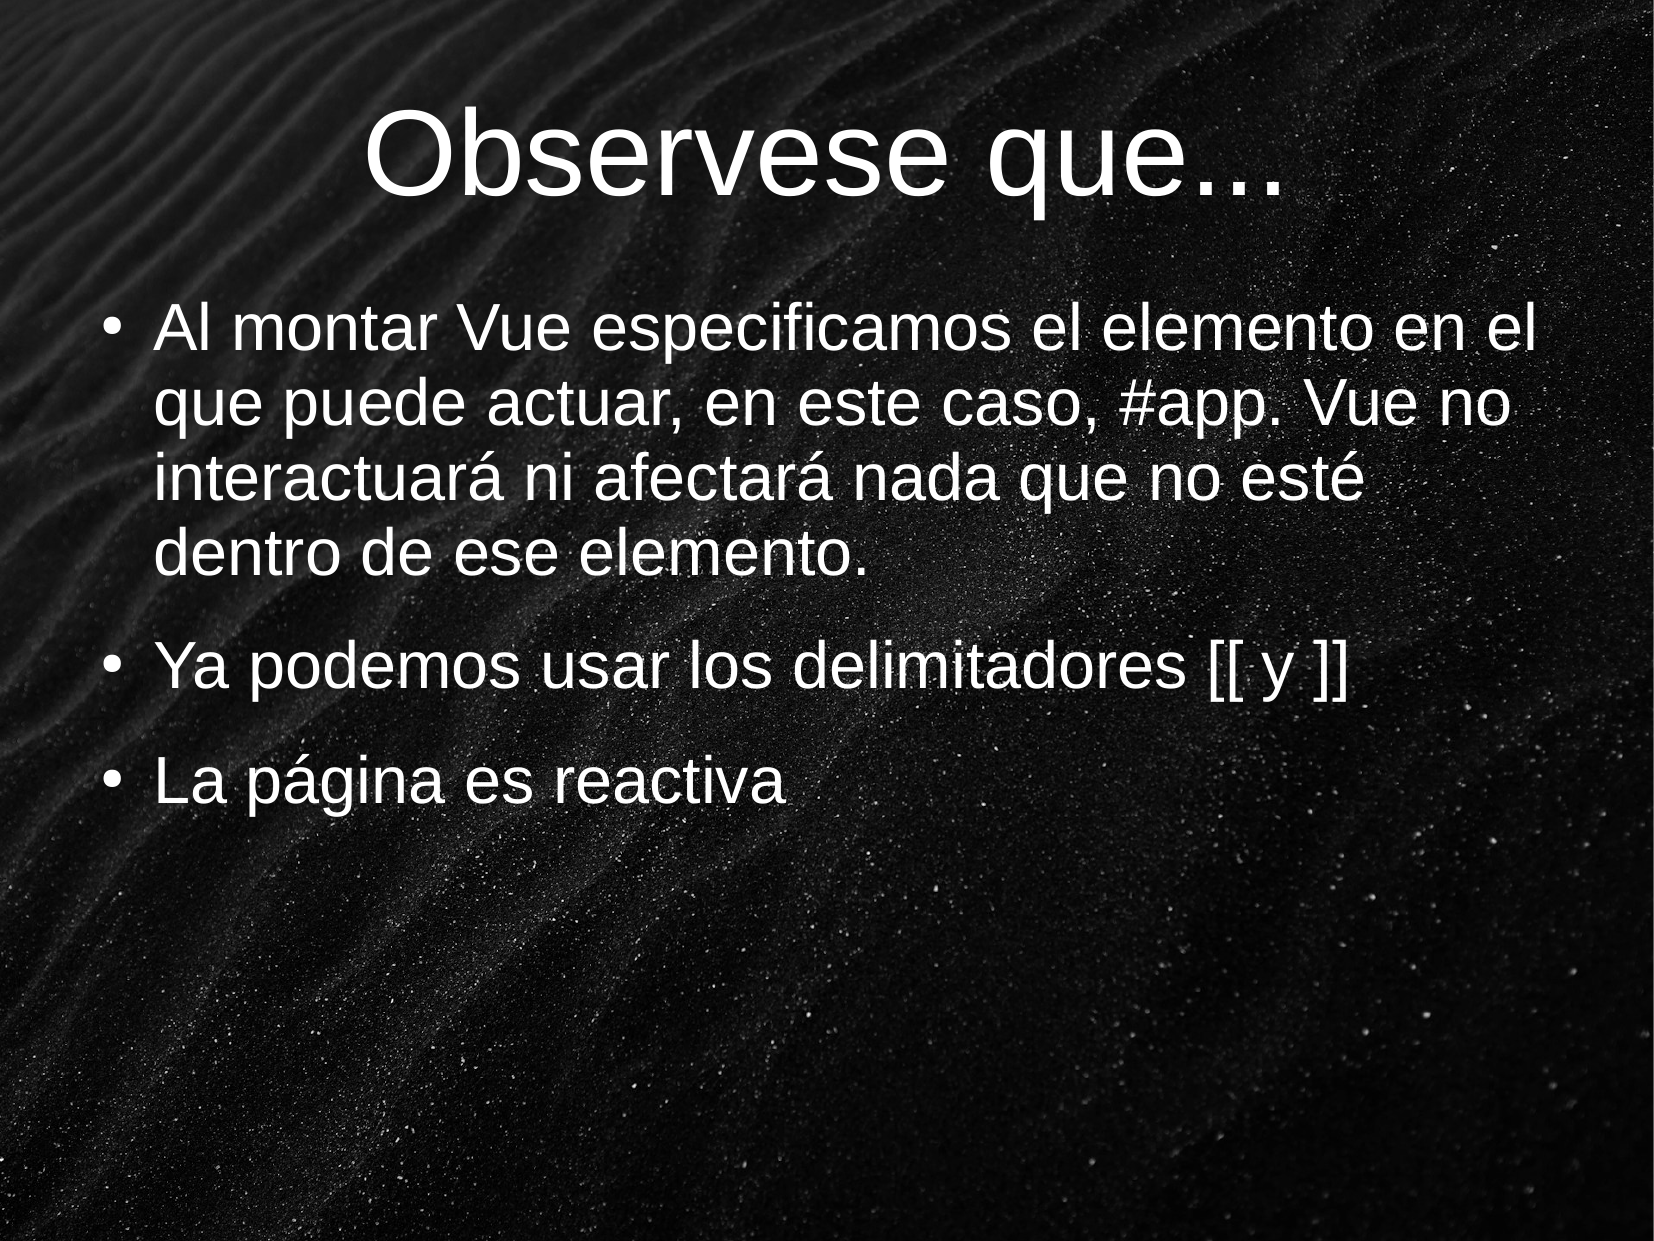

# Observese que...
Al montar Vue especificamos el elemento en el que puede actuar, en este caso, #app. Vue no interactuará ni afectará nada que no esté dentro de ese elemento.
Ya podemos usar los delimitadores [[ y ]]
La página es reactiva